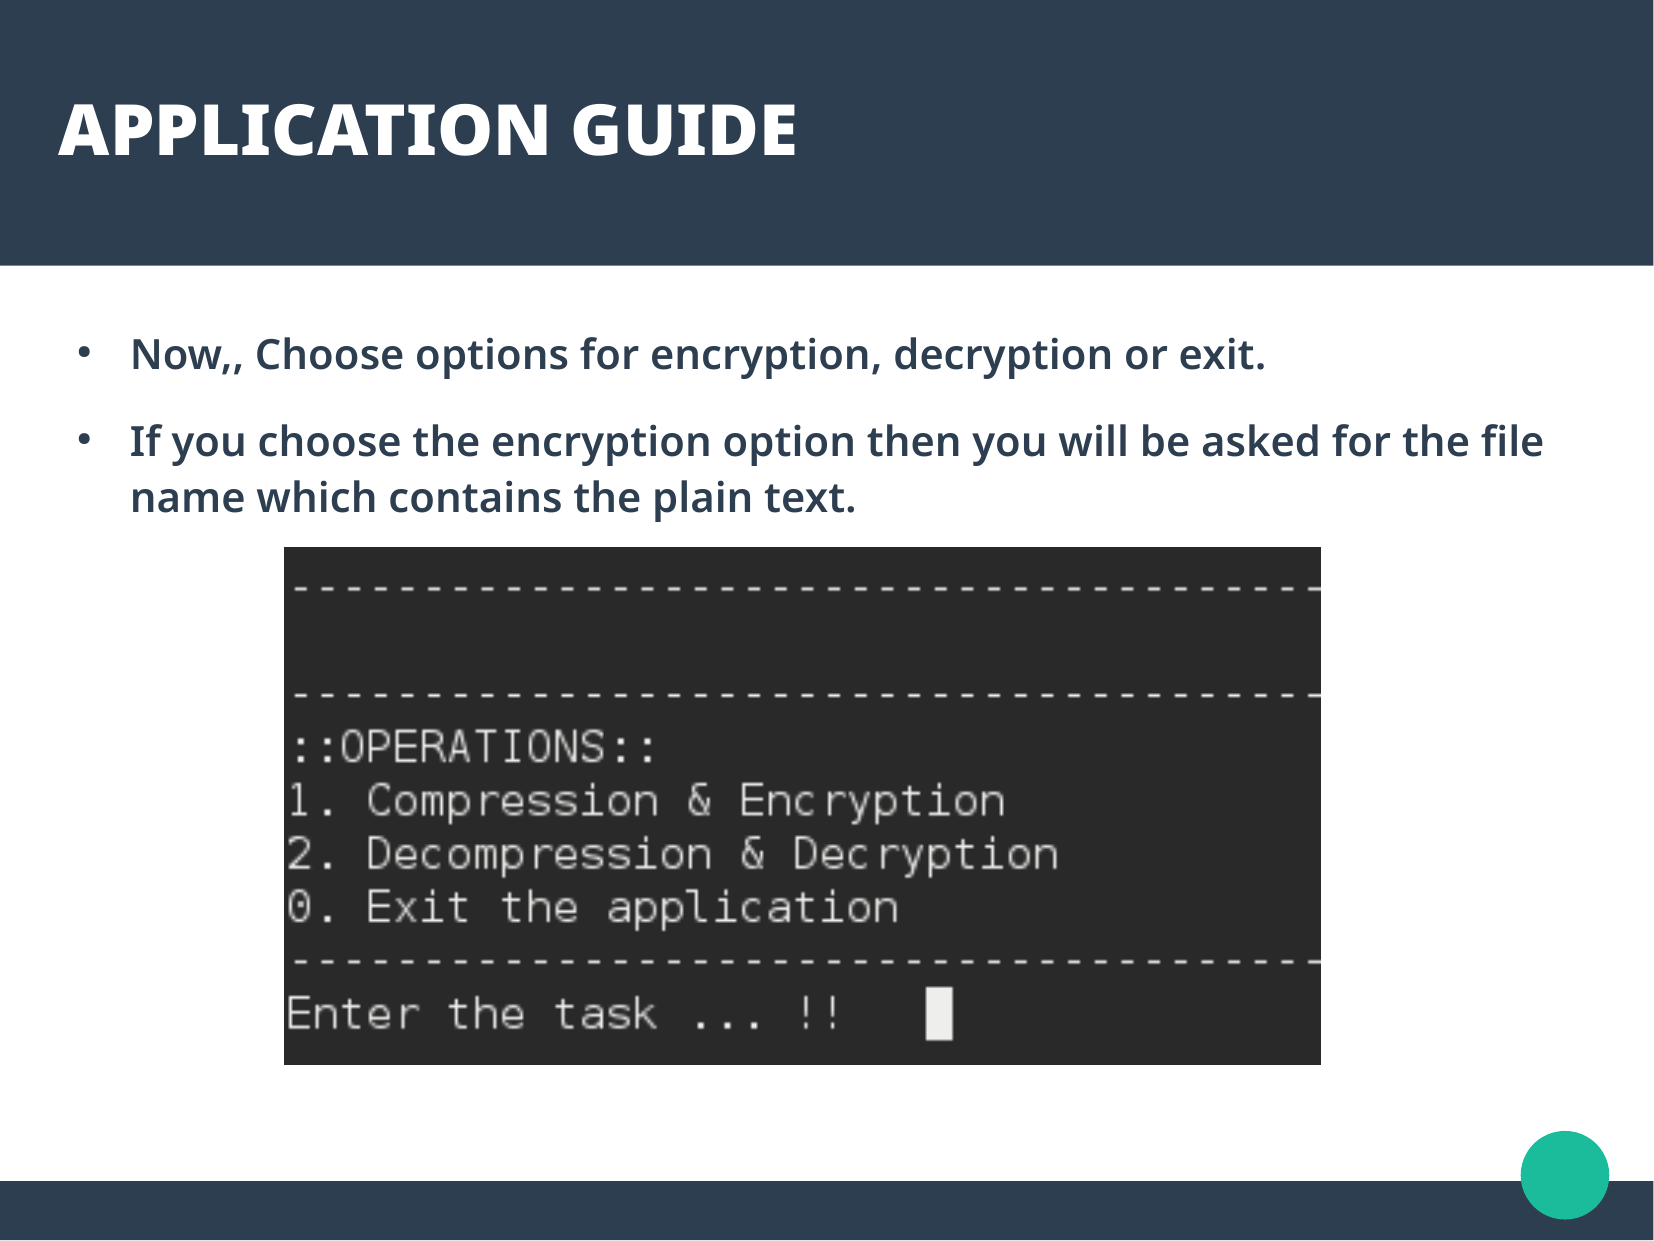

# APPLICATION GUIDE
Now,, Choose options for encryption, decryption or exit.
If you choose the encryption option then you will be asked for the file name which contains the plain text.